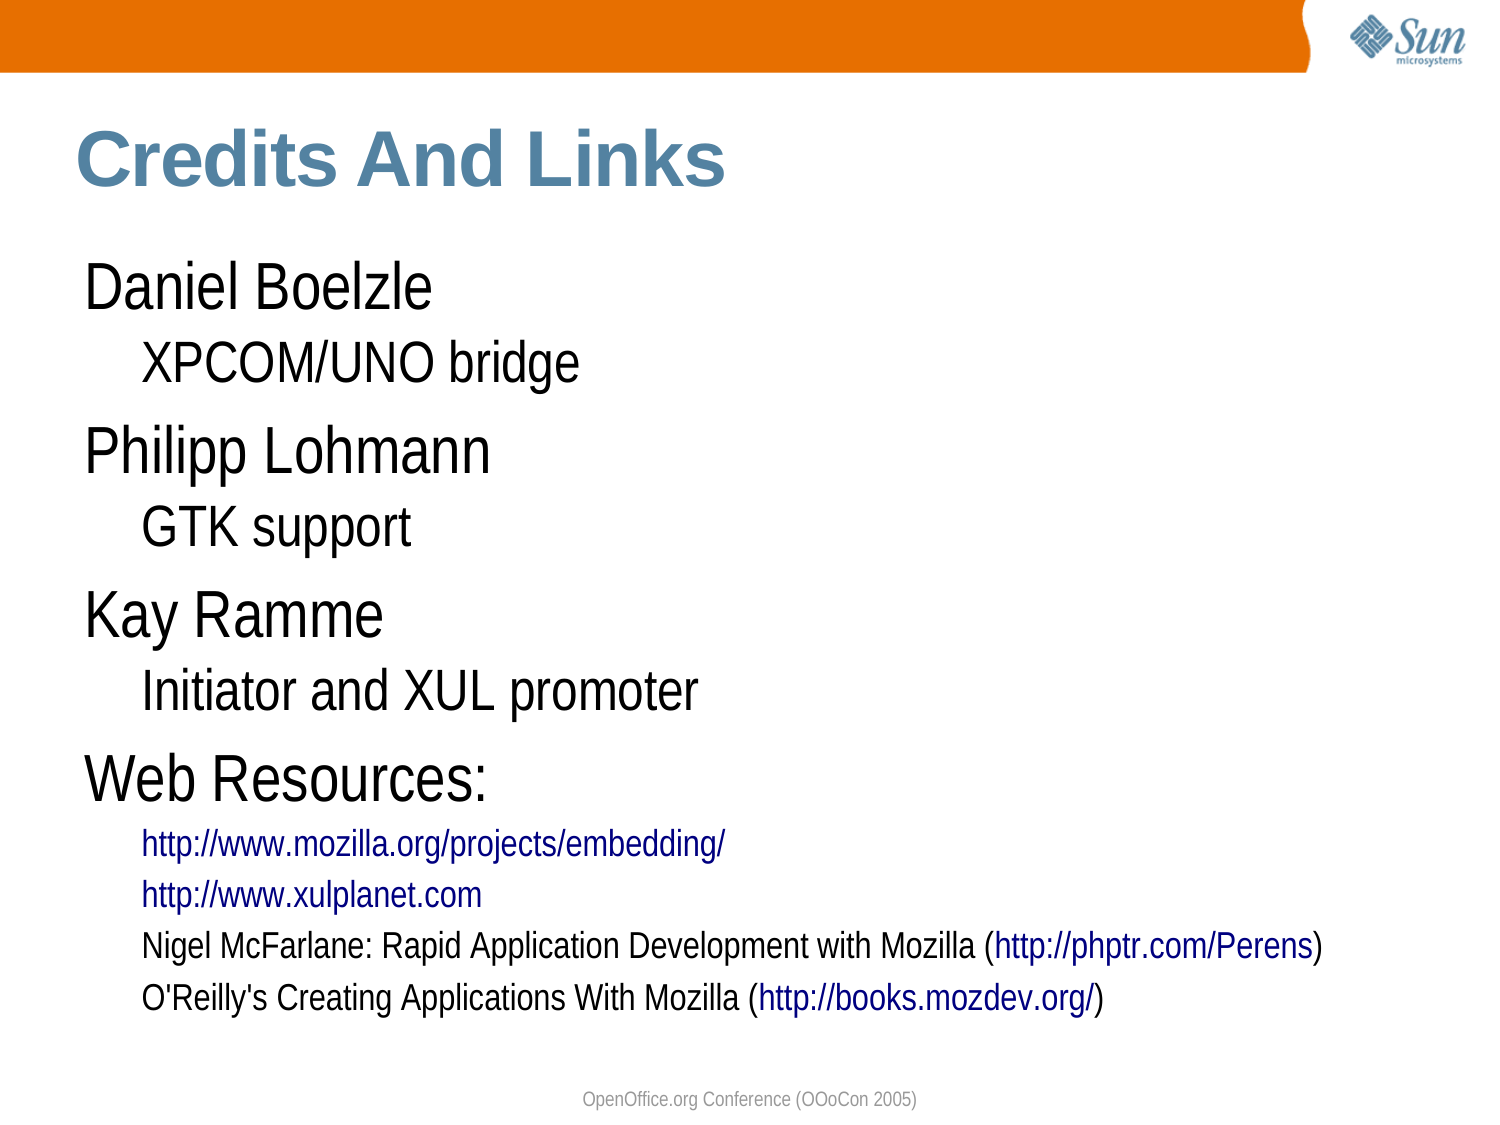

# Credits And Links
Daniel Boelzle
XPCOM/UNO bridge
Philipp Lohmann
GTK support
Kay Ramme
Initiator and XUL promoter
Web Resources:
http://www.mozilla.org/projects/embedding/
http://www.xulplanet.com
Nigel McFarlane: Rapid Application Development with Mozilla (http://phptr.com/Perens)
O'Reilly's Creating Applications With Mozilla (http://books.mozdev.org/)